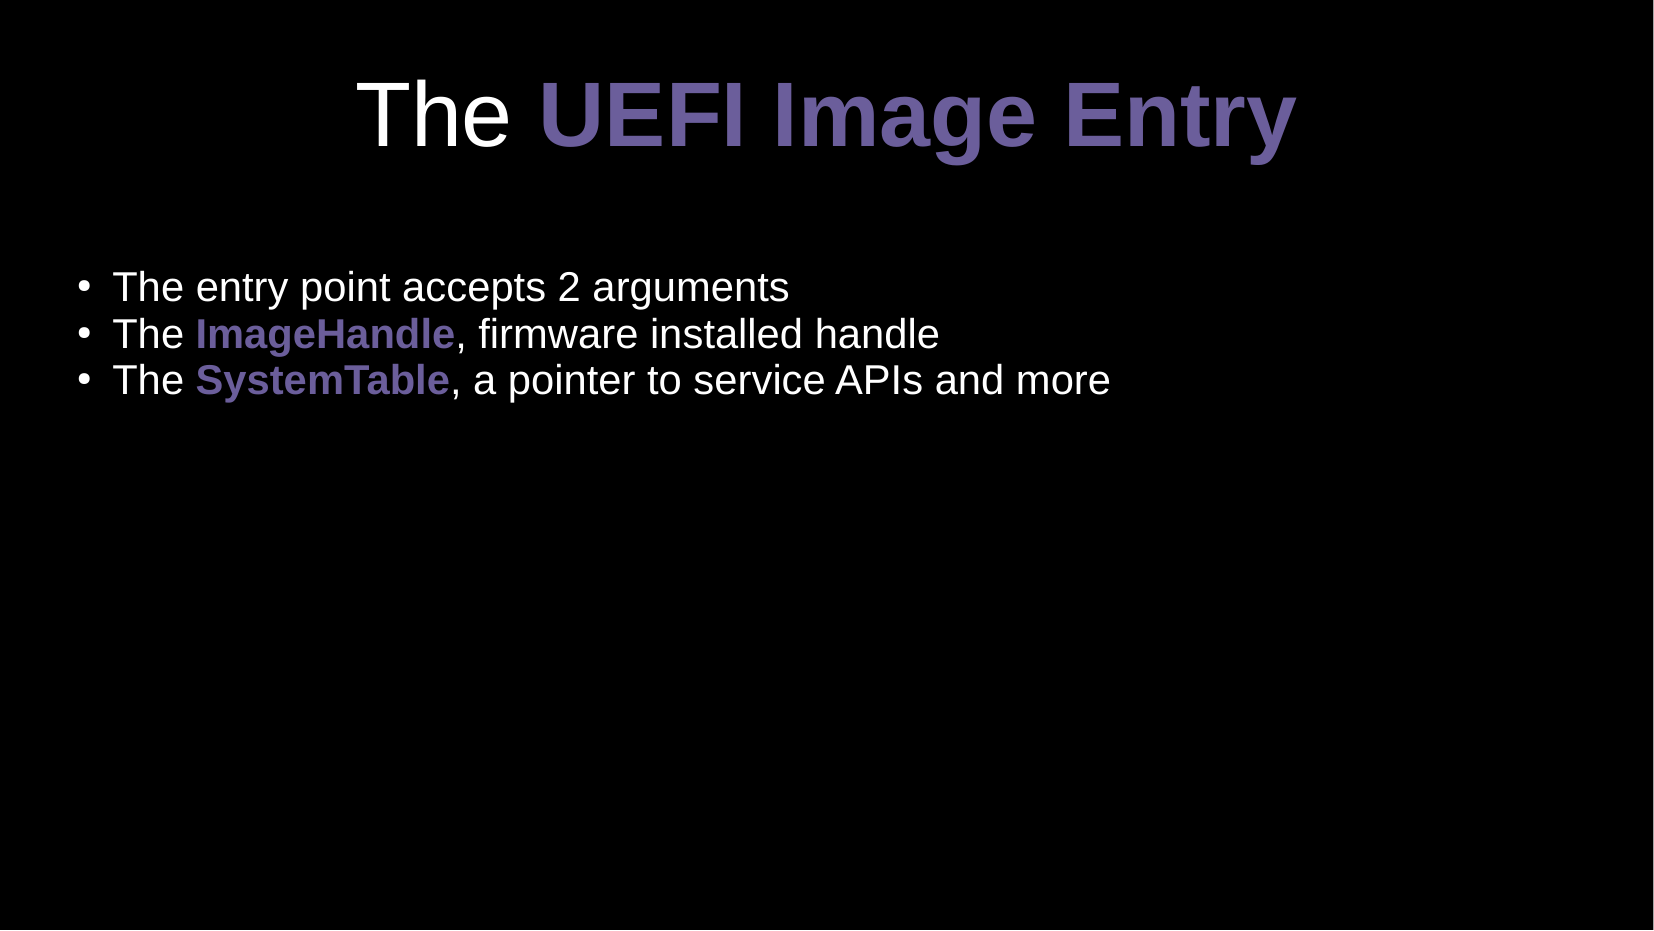

# The UEFI Image Entry
The entry point accepts 2 arguments
The ImageHandle, firmware installed handle
The SystemTable, a pointer to service APIs and more